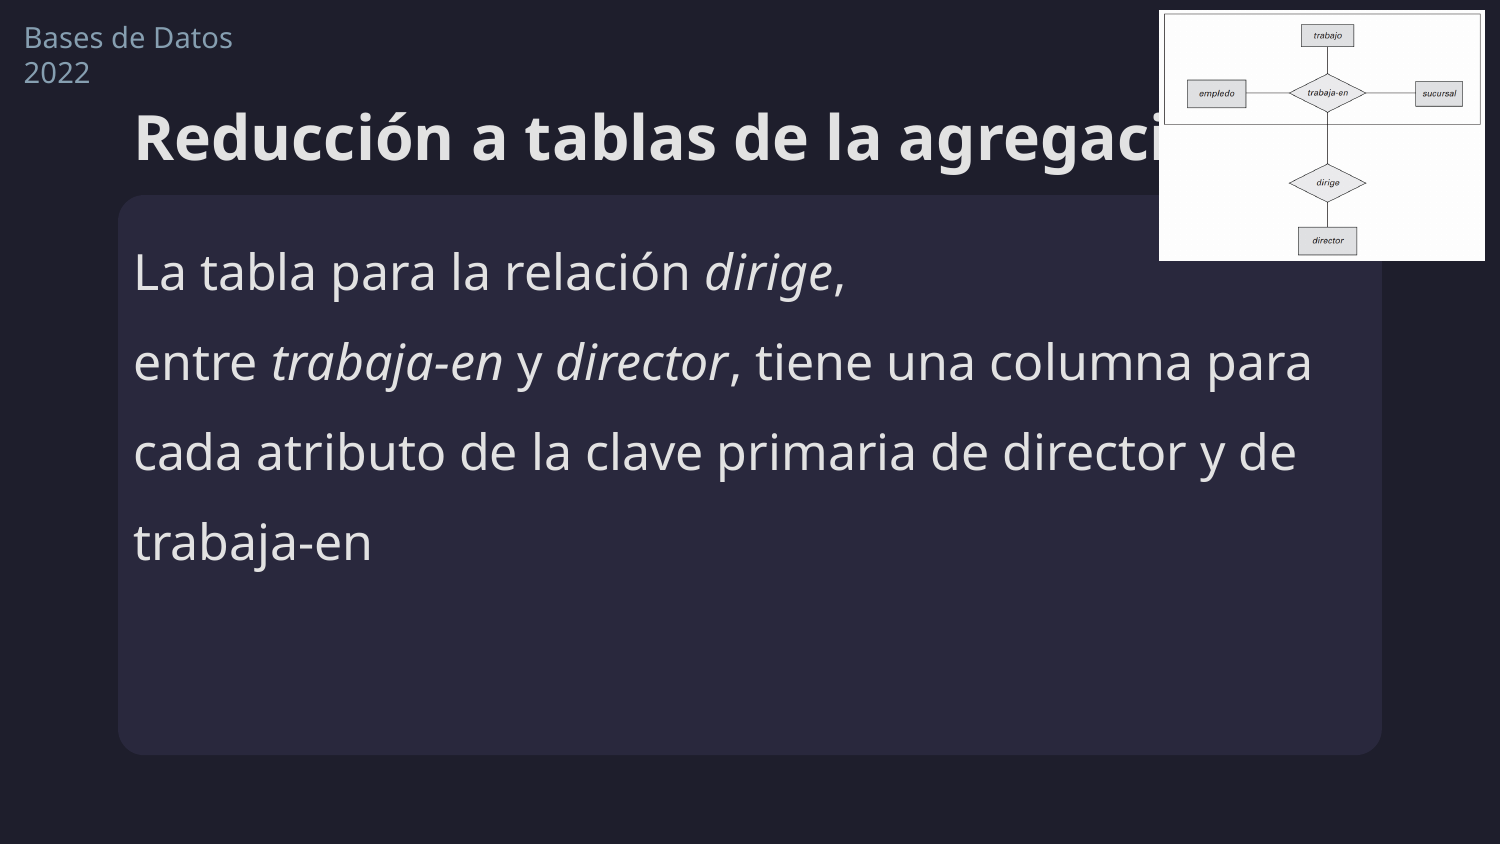

# Reducción a tablas de la agregación
La tabla para la relación dirige,
entre trabaja-en y director, tiene una columna para cada atributo de la clave primaria de director y de trabaja-en